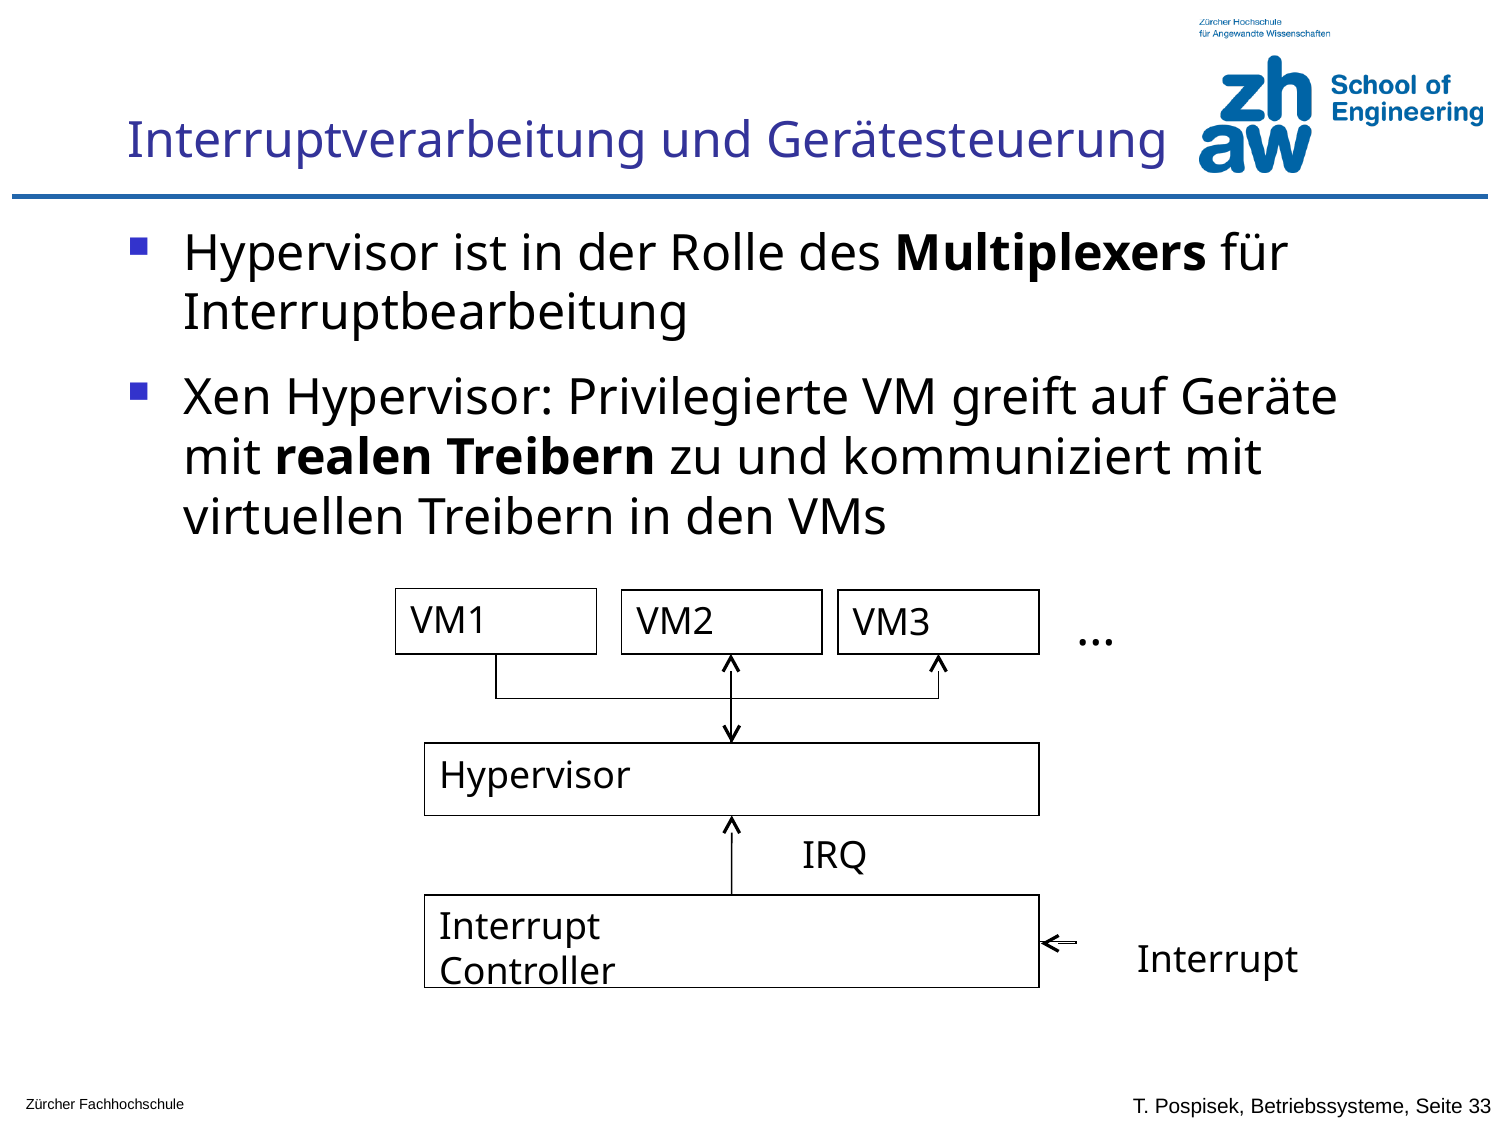

# Interruptverarbeitung und Gerätesteuerung
Hypervisor ist in der Rolle des Multiplexers für Interruptbearbeitung
Xen Hypervisor: Privilegierte VM greift auf Geräte mit realen Treibern zu und kommuniziert mit virtuellen Treibern in den VMs
…
VM1
VM2
VM3
Hypervisor
IRQ
Interrupt
Controller
Interrupt